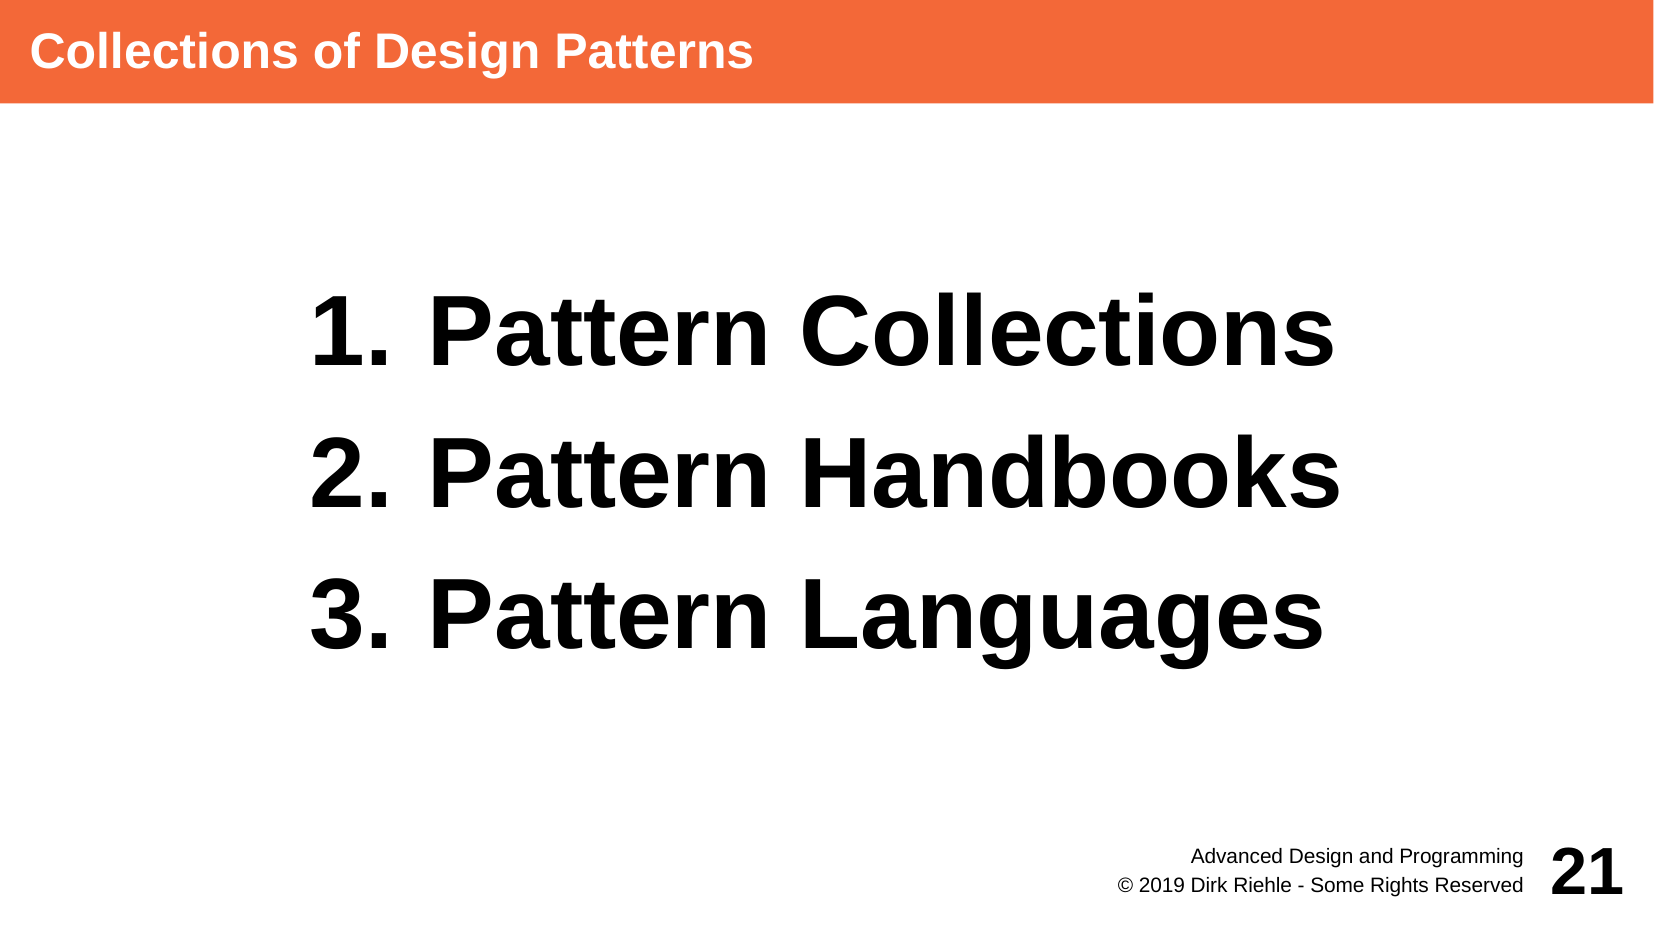

# Collections of Design Patterns
Pattern Collections
Pattern Handbooks
Pattern Languages
Advanced Design and Programming
21
© 2019 Dirk Riehle - Some Rights Reserved